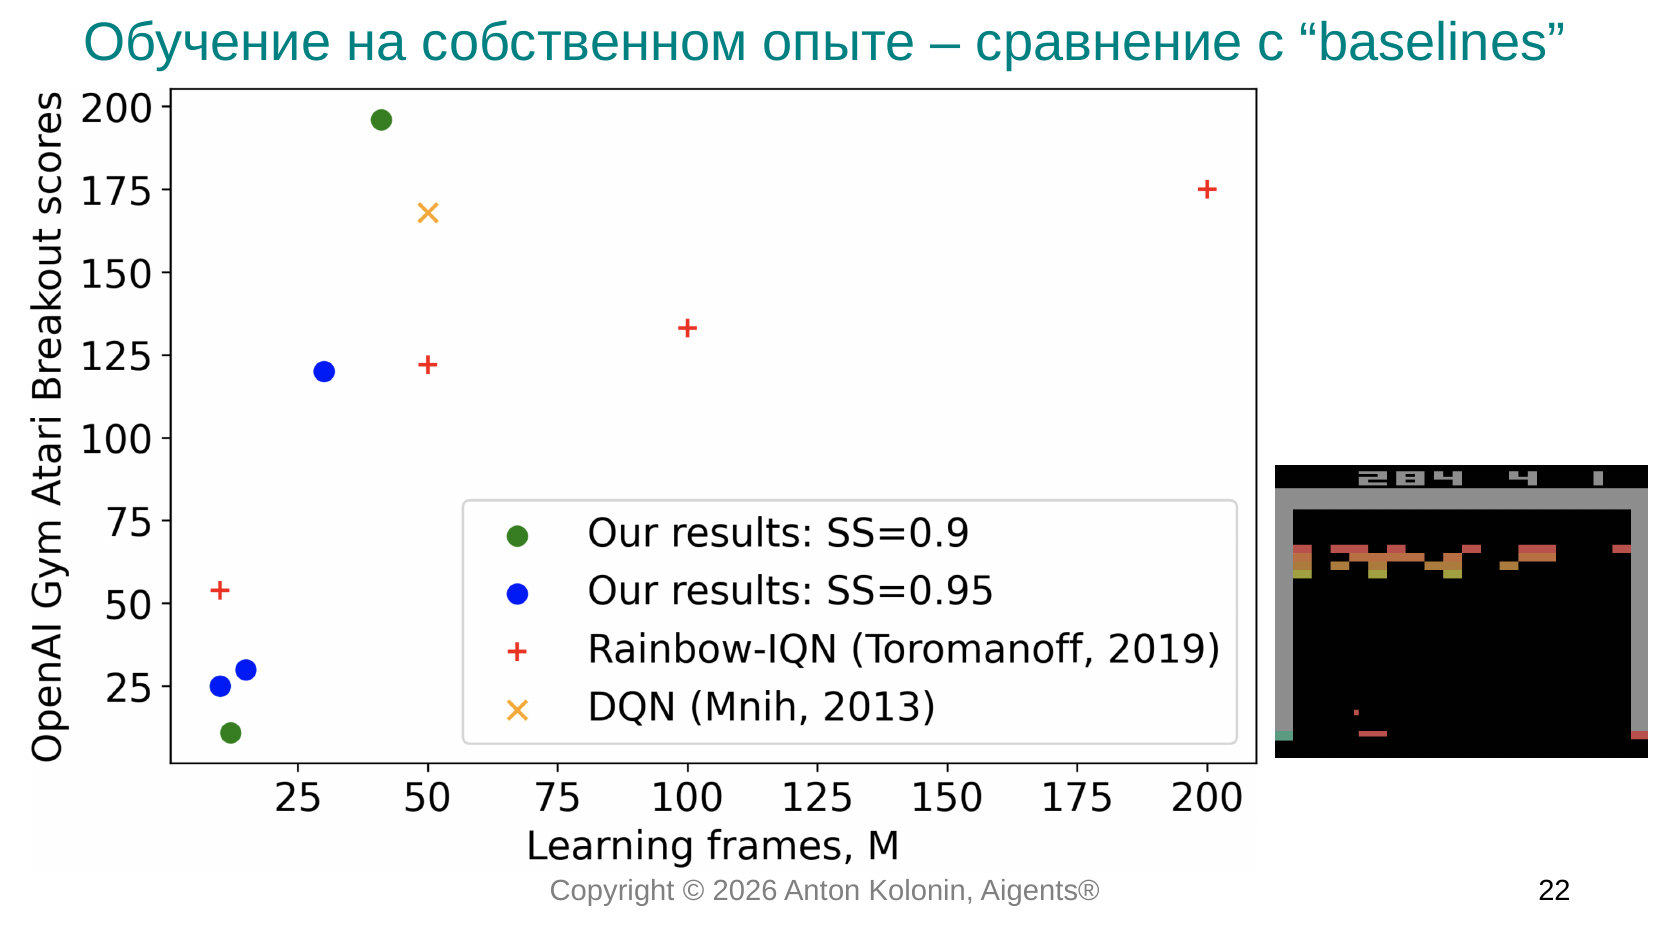

Обучение на собственном опыте – сравнение с “baselines”
Copyright © 2026 Anton Kolonin, Aigents®
22